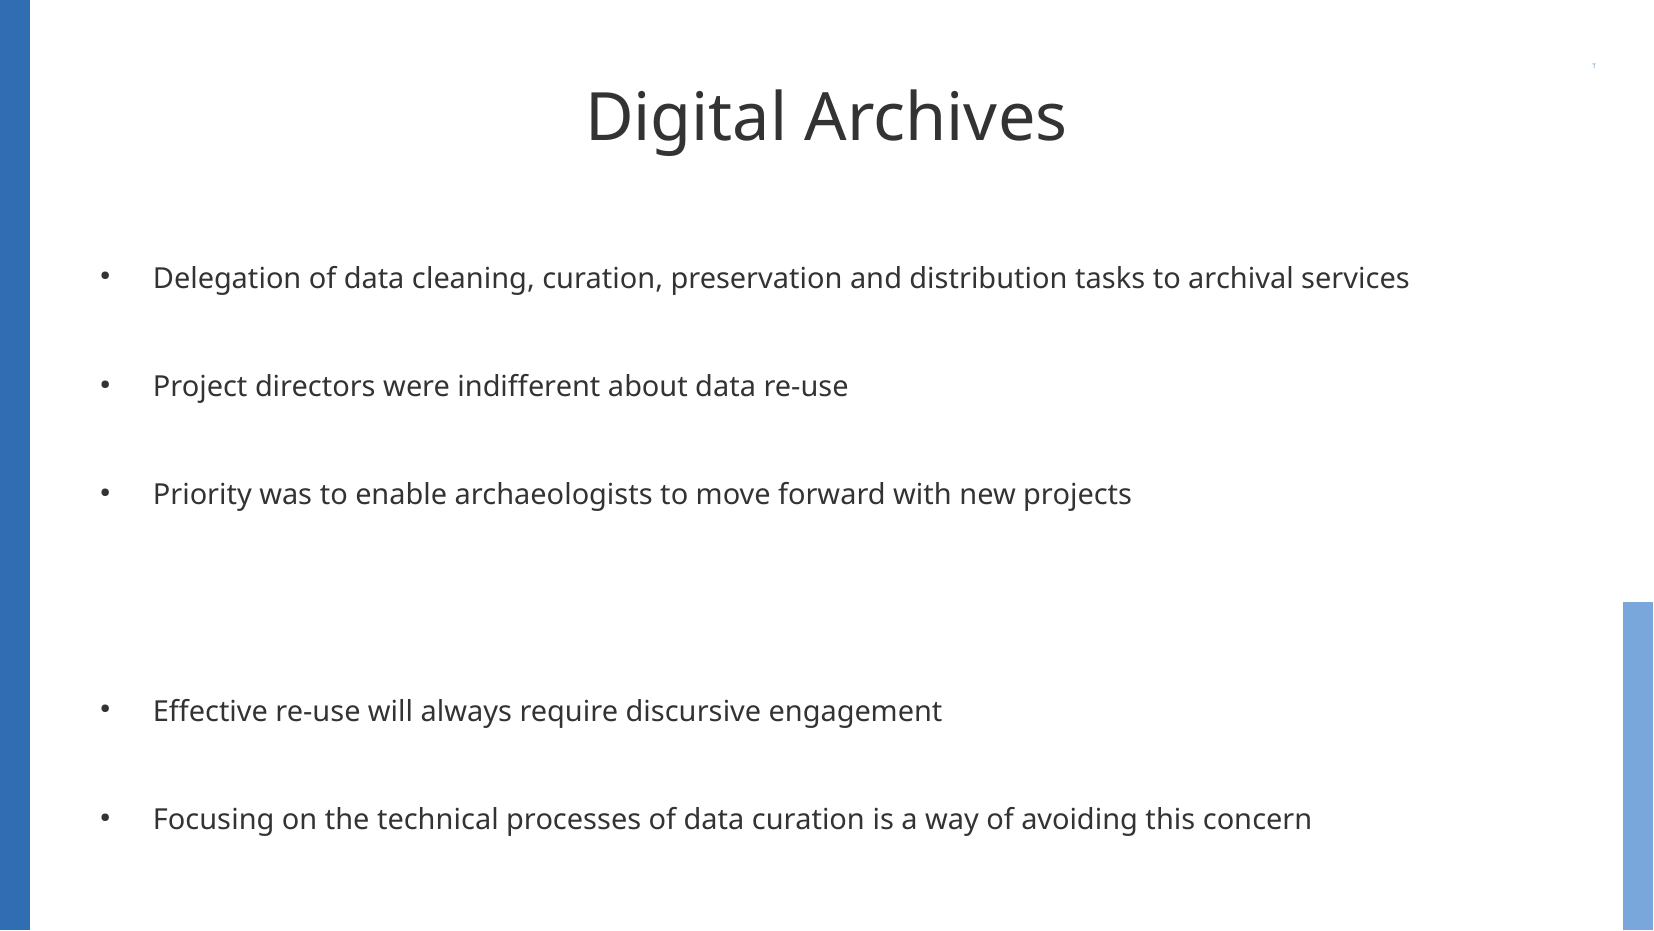

# Digital Archives
Delegation of data cleaning, curation, preservation and distribution tasks to archival services
Project directors were indifferent about data re-use
Priority was to enable archaeologists to move forward with new projects
Effective re-use will always require discursive engagement
Focusing on the technical processes of data curation is a way of avoiding this concern